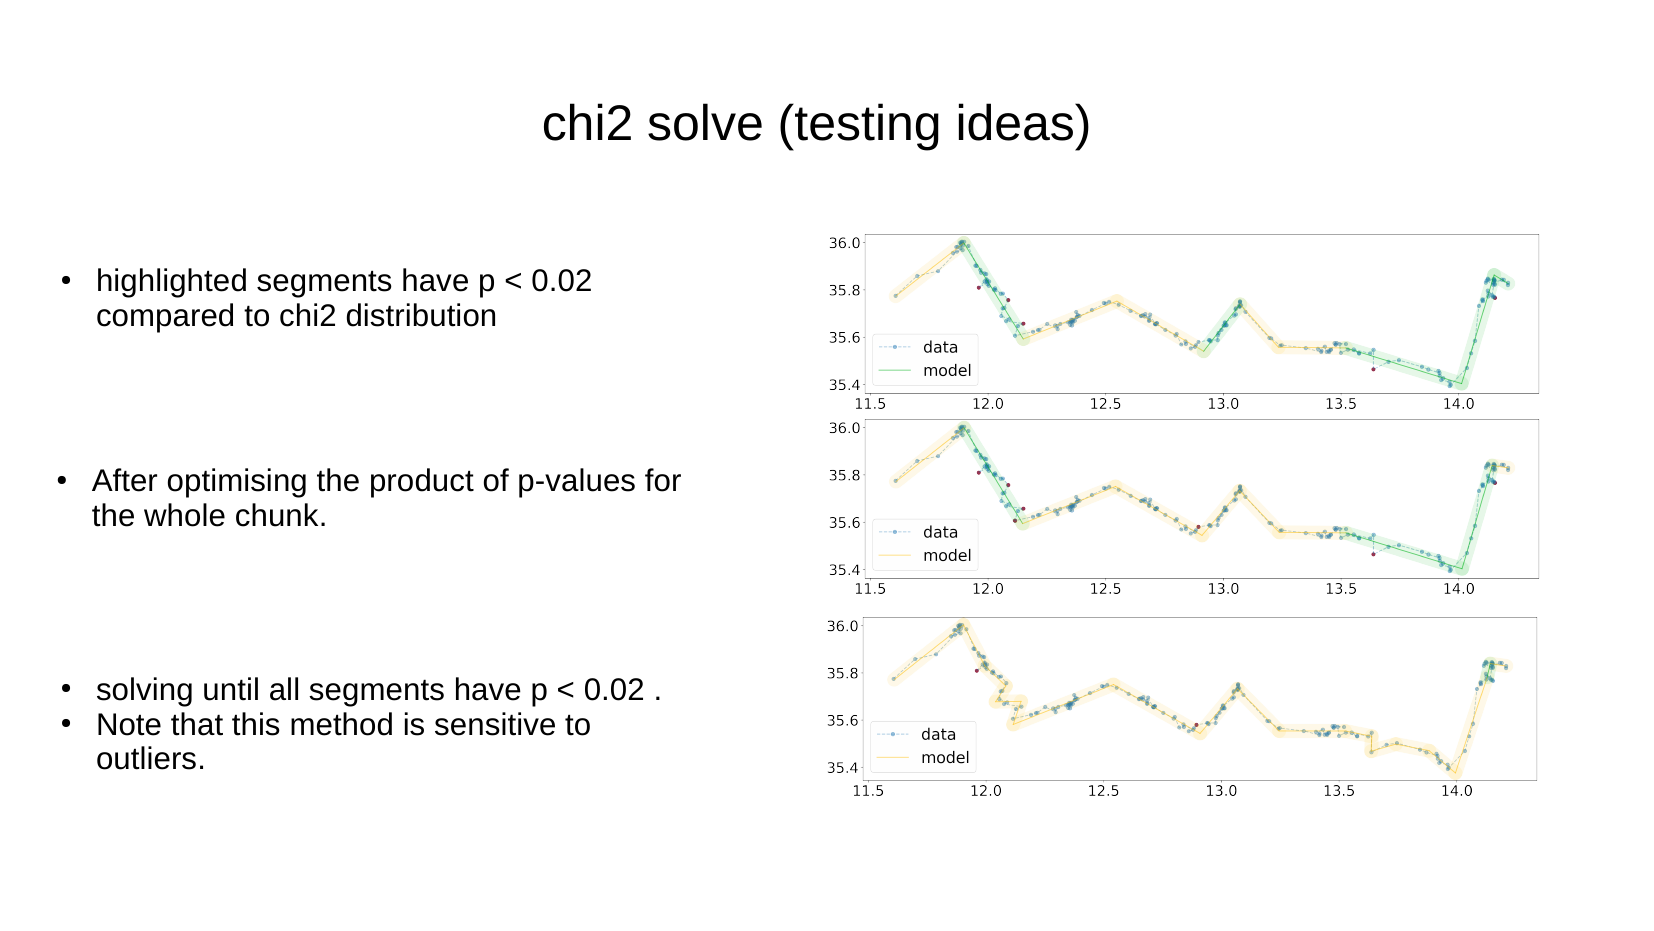

# chi2 solve (testing ideas)
highlighted segments have p < 0.02 compared to chi2 distribution
After optimising the product of p-values for the whole chunk.
solving until all segments have p < 0.02 .
Note that this method is sensitive to outliers.